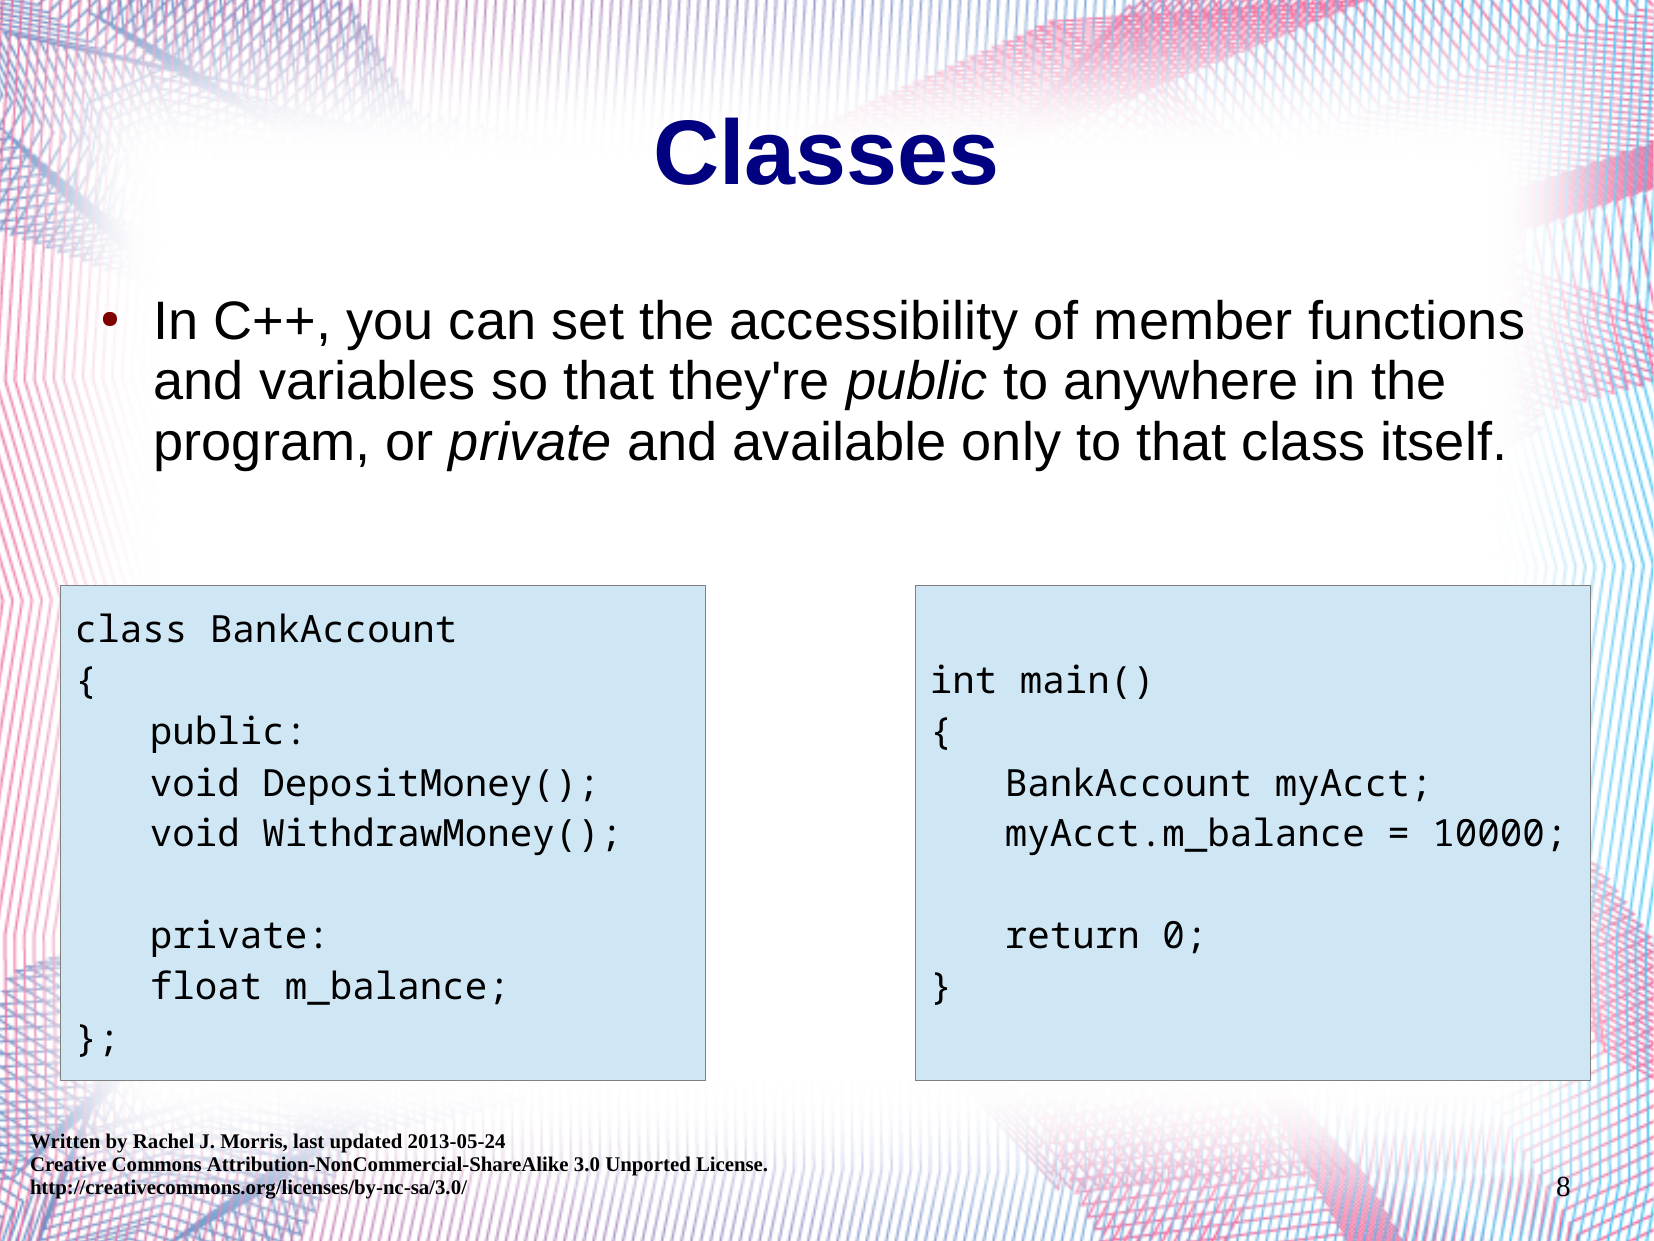

# Classes
In C++, you can set the accessibility of member functions and variables so that they're public to anywhere in the program, or private and available only to that class itself.
class BankAccount
{
	public:
	void DepositMoney();
	void WithdrawMoney();
	private:
	float m_balance;
};
int main()
{
	BankAccount myAcct;
	myAcct.m_balance = 10000;
	return 0;
}
8